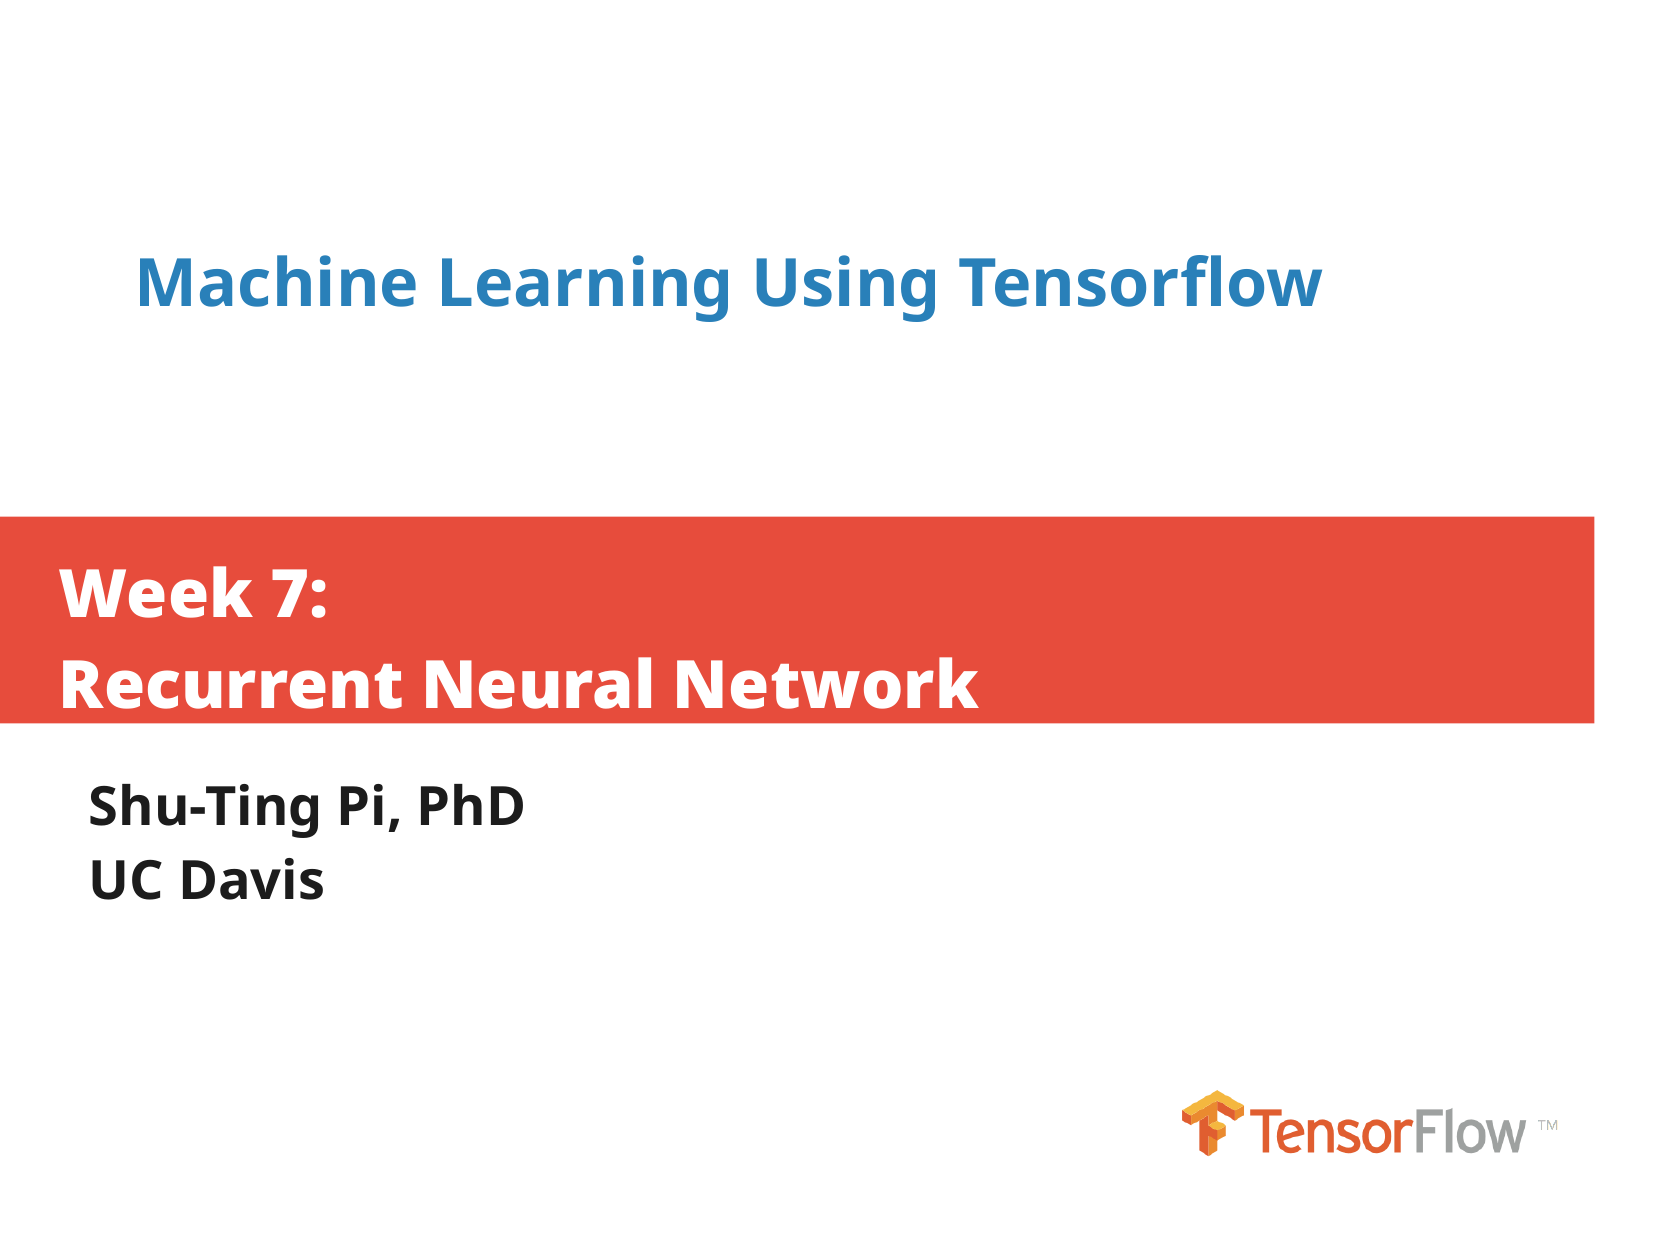

Machine Learning Using Tensorflow
# Week 7: Recurrent Neural Network
Shu-Ting Pi, PhD
UC Davis